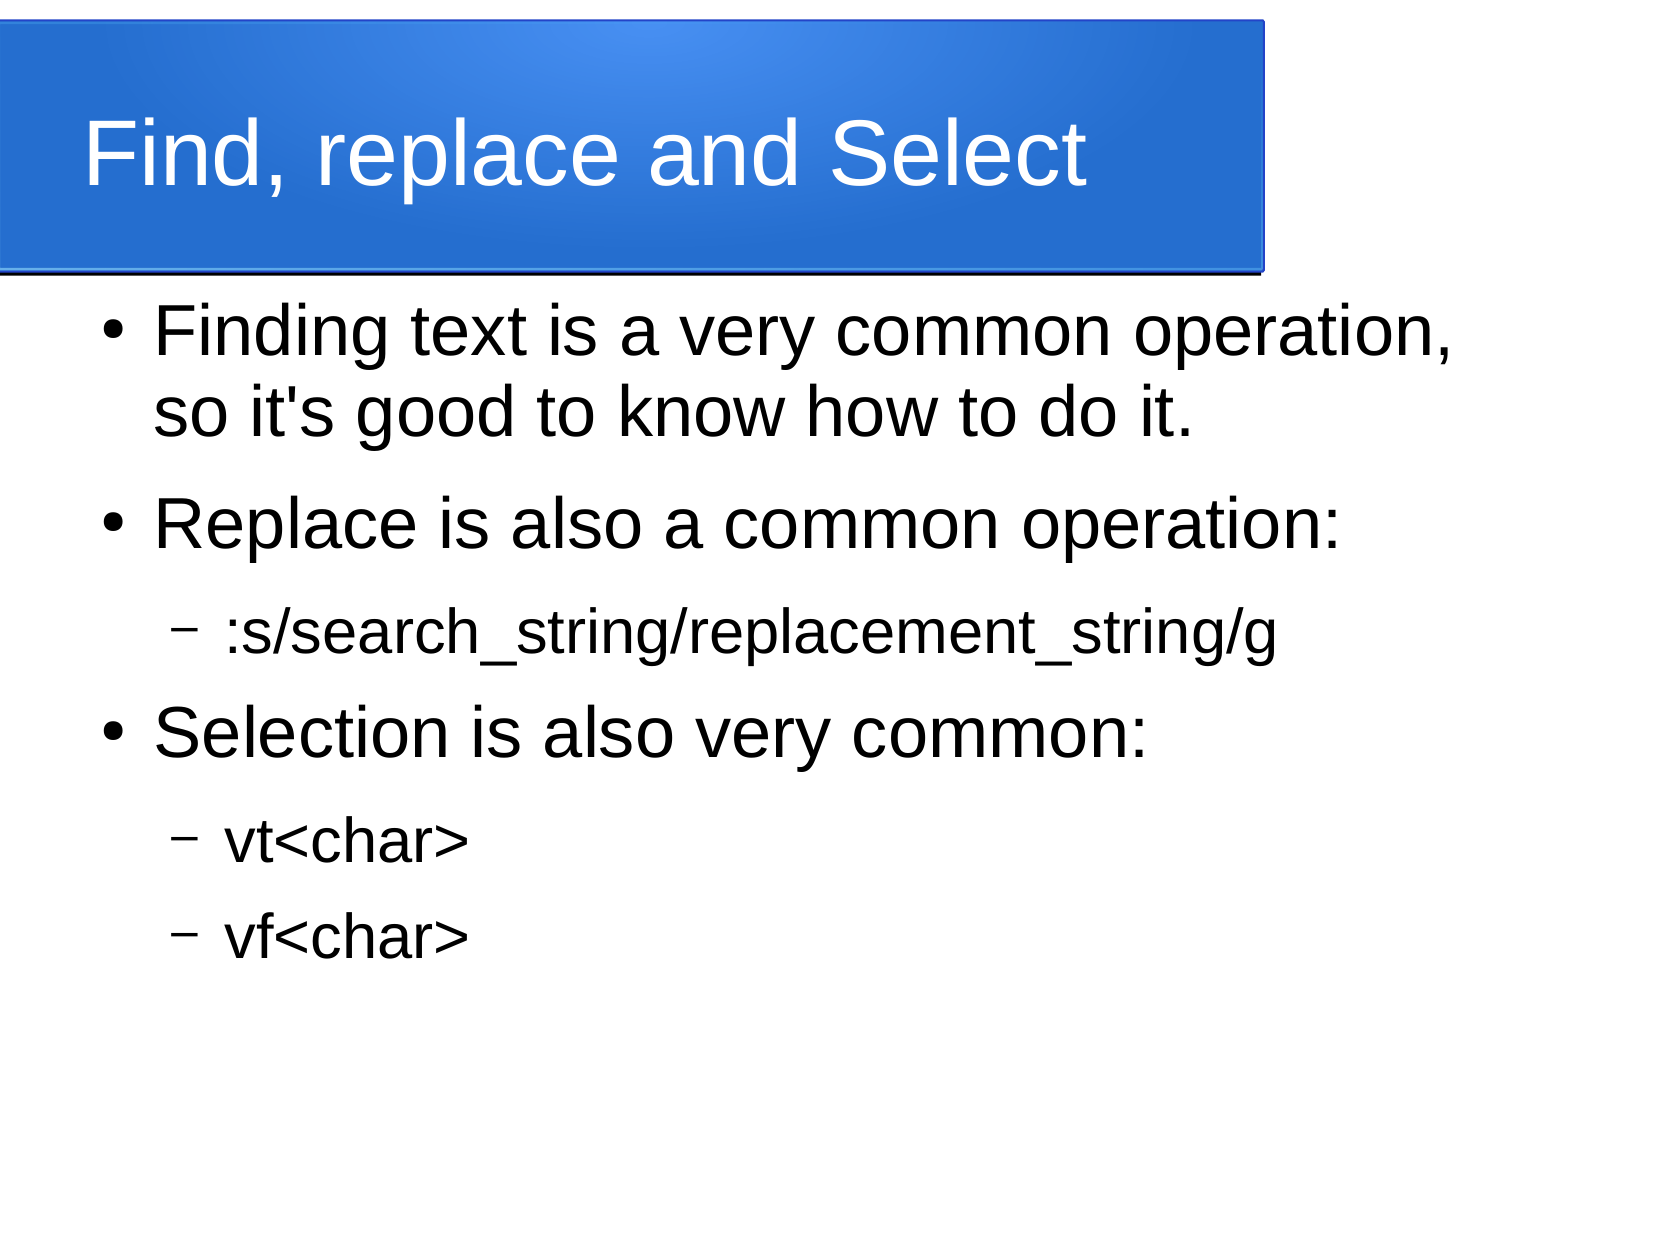

# Find, replace and Select
Finding text is a very common operation, so it's good to know how to do it.
Replace is also a common operation:
:s/search_string/replacement_string/g
Selection is also very common:
vt<char>
vf<char>